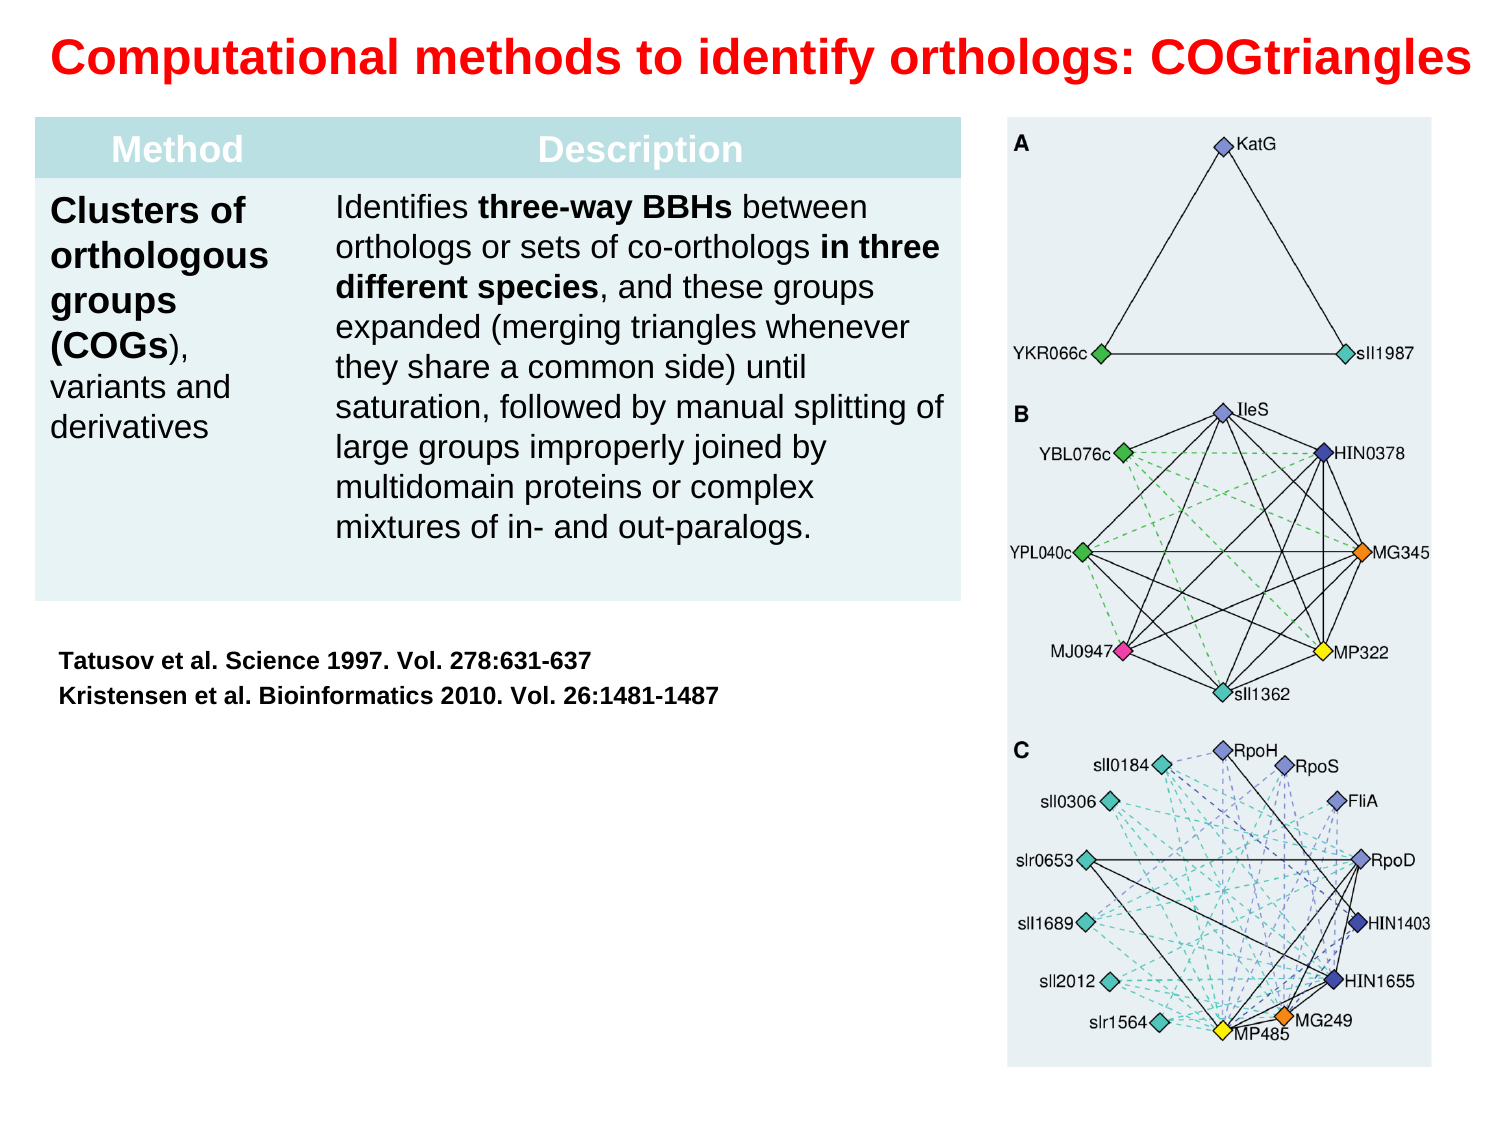

Computational methods to identify orthologs: COGtriangles
| Method | Description |
| --- | --- |
| Clusters of orthologous groups (COGs), variants and derivatives | Identifies three-way BBHs between orthologs or sets of co-orthologs in three different species, and these groups expanded (merging triangles whenever they share a common side) until saturation, followed by manual splitting of large groups improperly joined by multidomain proteins or complex mixtures of in- and out-paralogs. |
Tatusov et al. Science 1997. Vol. 278:631-637
Kristensen et al. Bioinformatics 2010. Vol. 26:1481-1487